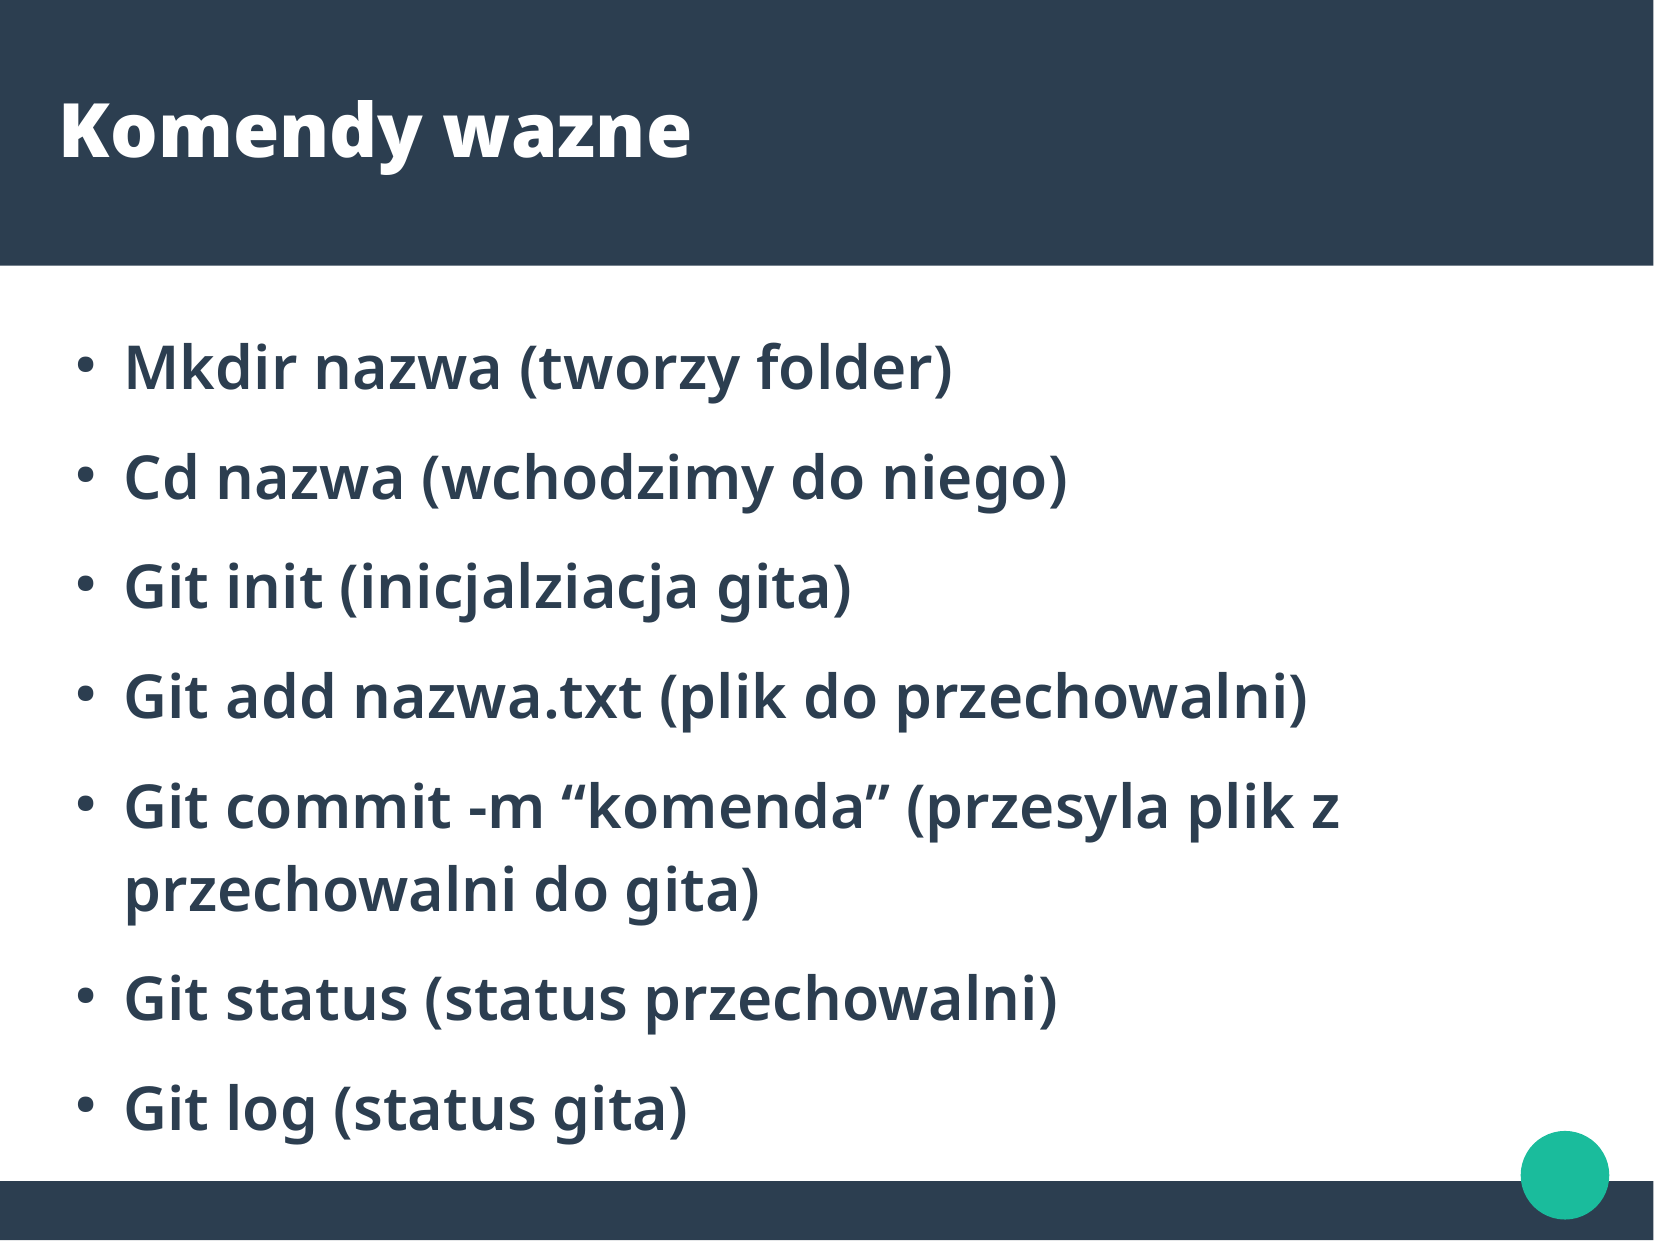

# Komendy wazne
Mkdir nazwa (tworzy folder)
Cd nazwa (wchodzimy do niego)
Git init (inicjalziacja gita)
Git add nazwa.txt (plik do przechowalni)
Git commit -m “komenda” (przesyla plik z przechowalni do gita)
Git status (status przechowalni)
Git log (status gita)